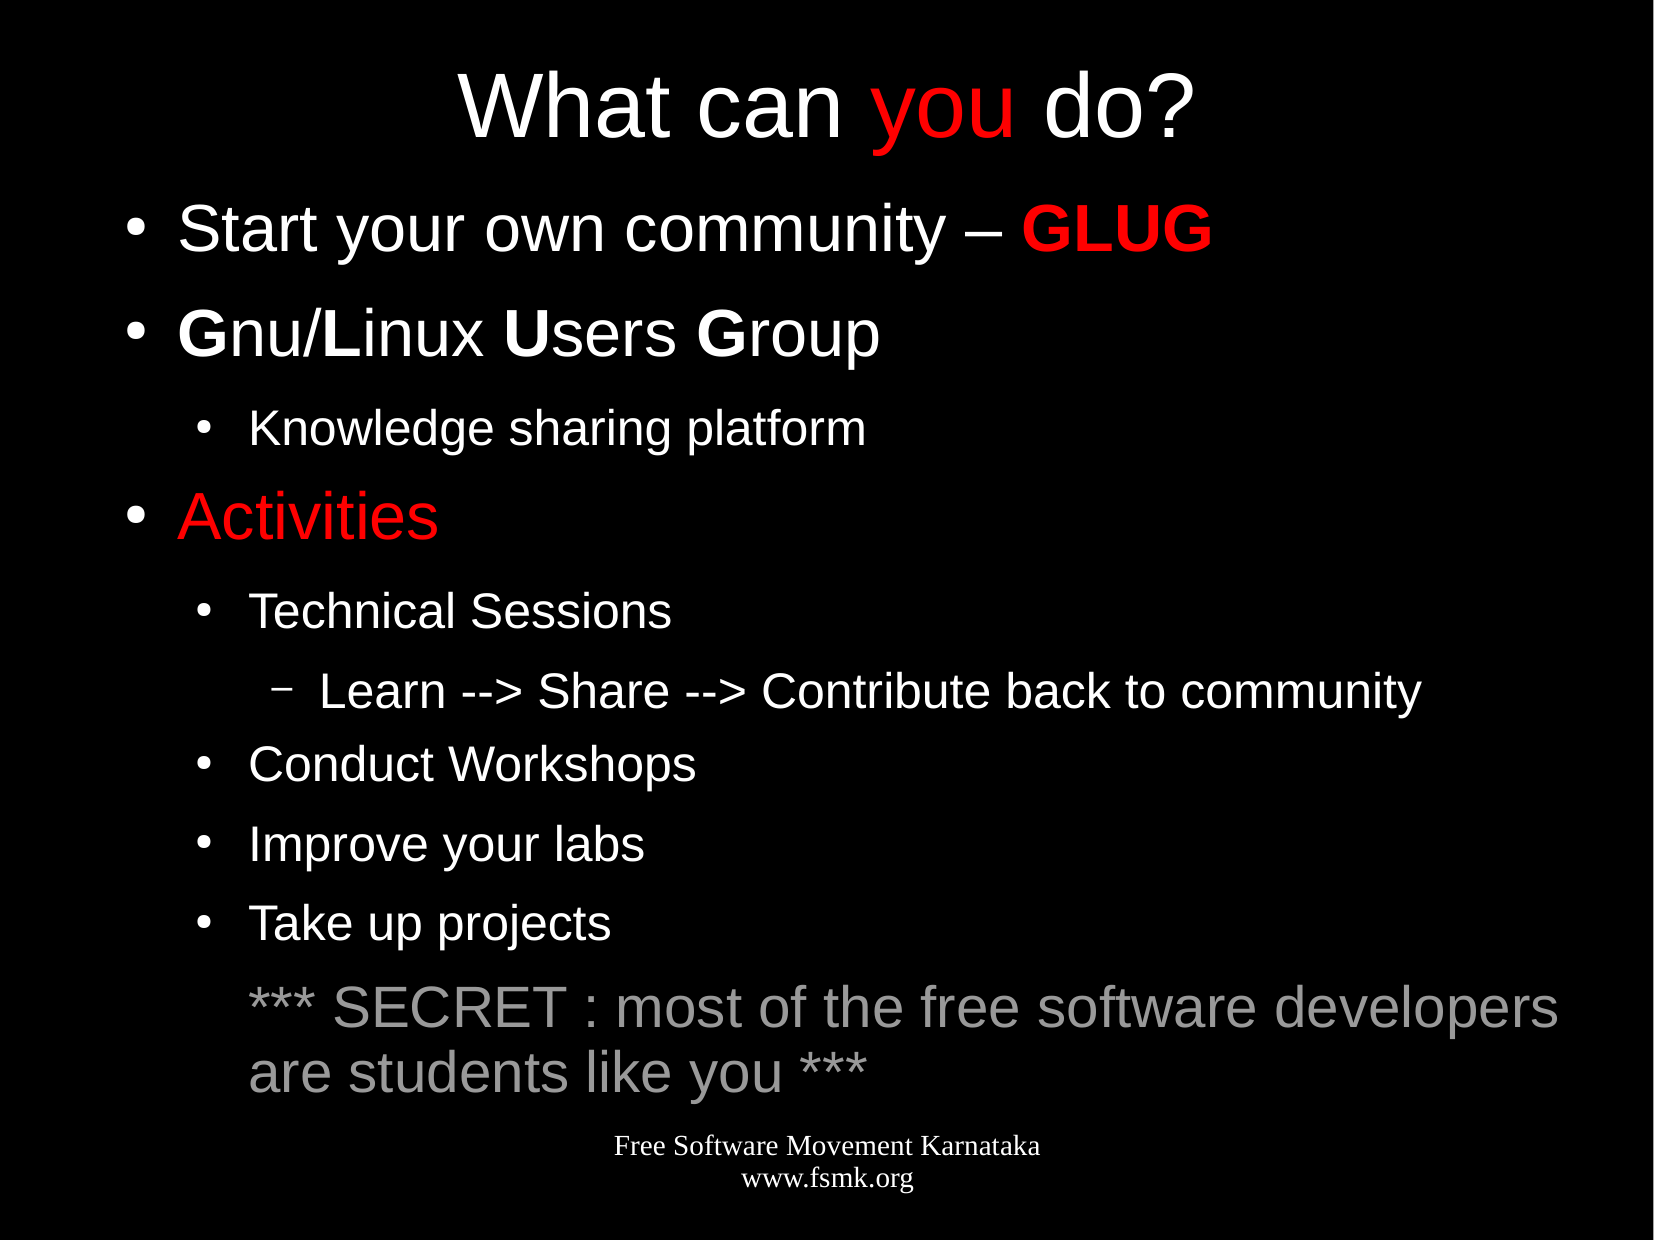

# What can you do?
Start your own community – GLUG
Gnu/Linux Users Group
Knowledge sharing platform
Activities
Technical Sessions
Learn --> Share --> Contribute back to community
Conduct Workshops
Improve your labs
Take up projects
*** SECRET : most of the free software developers are students like you ***